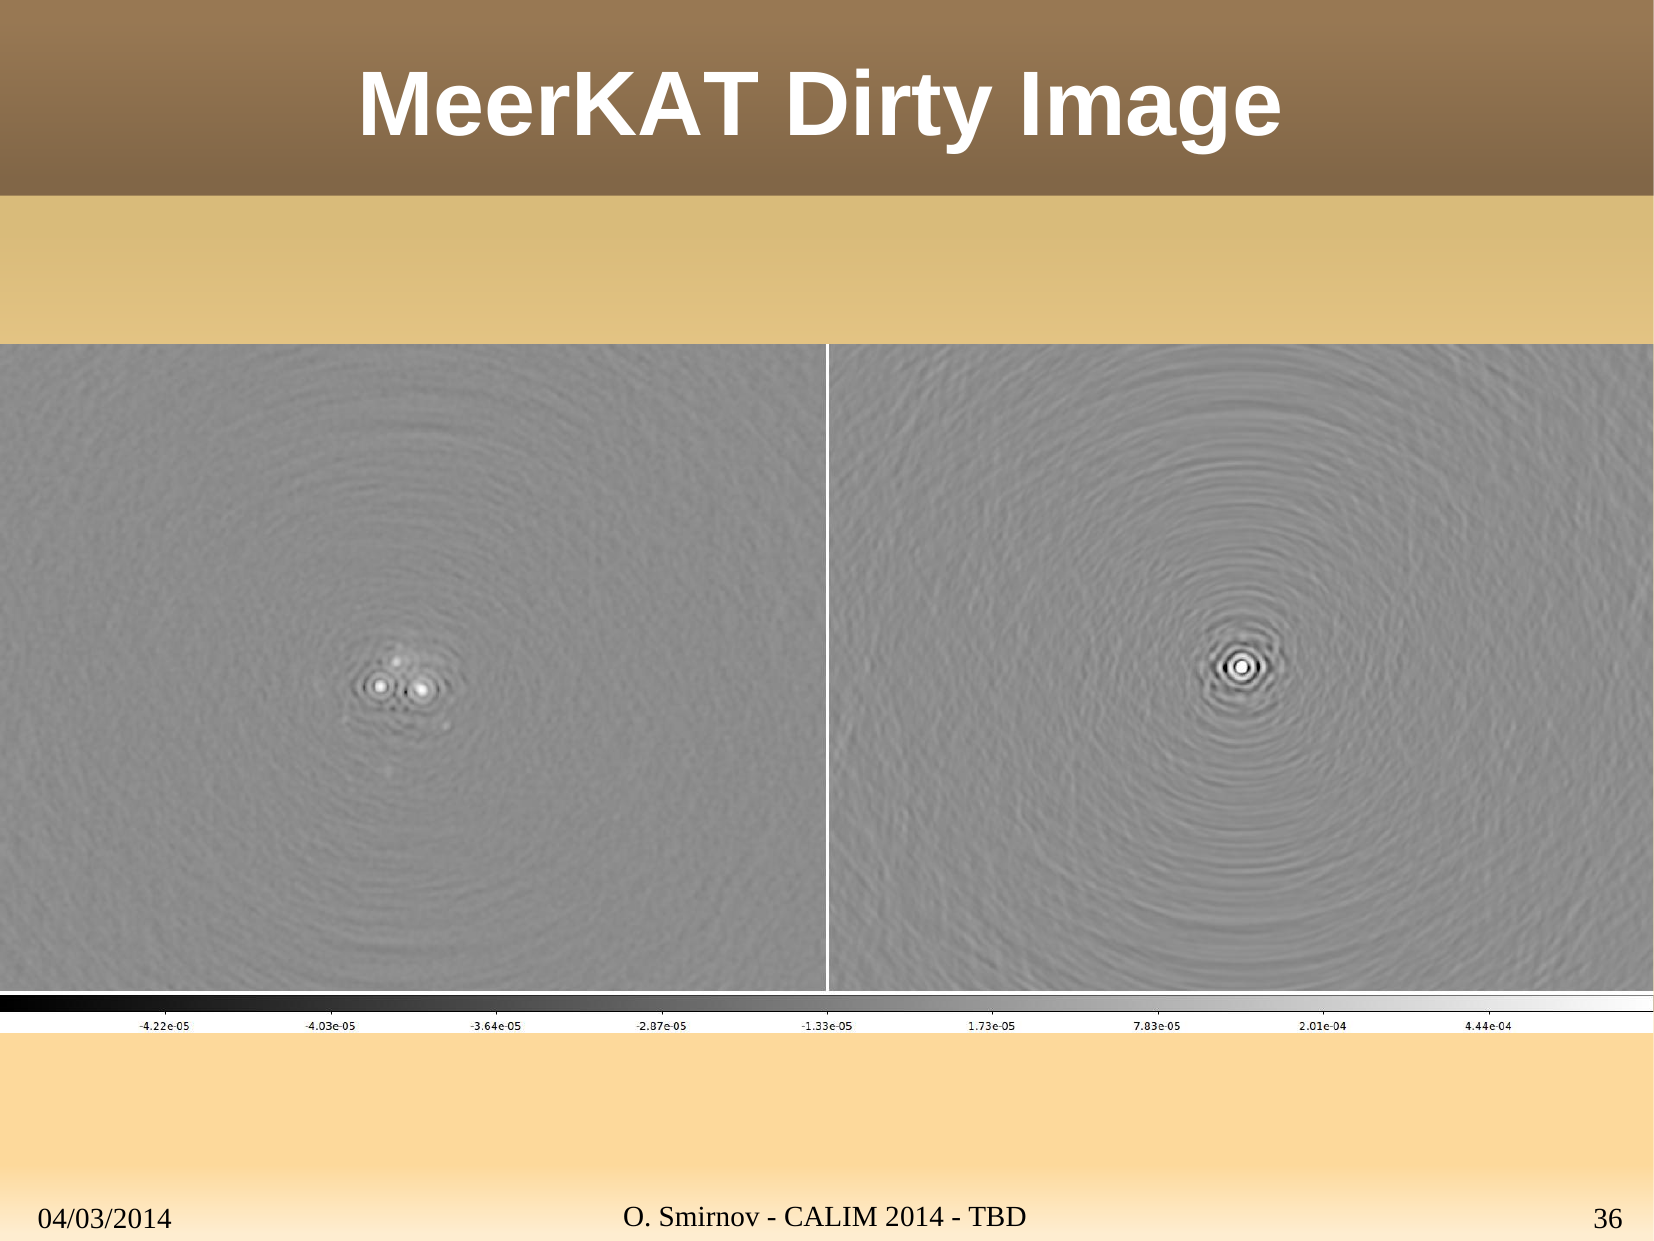

# MeerKAT Dirty Image
O. Smirnov - CALIM 2014 - TBD
04/03/2014
36